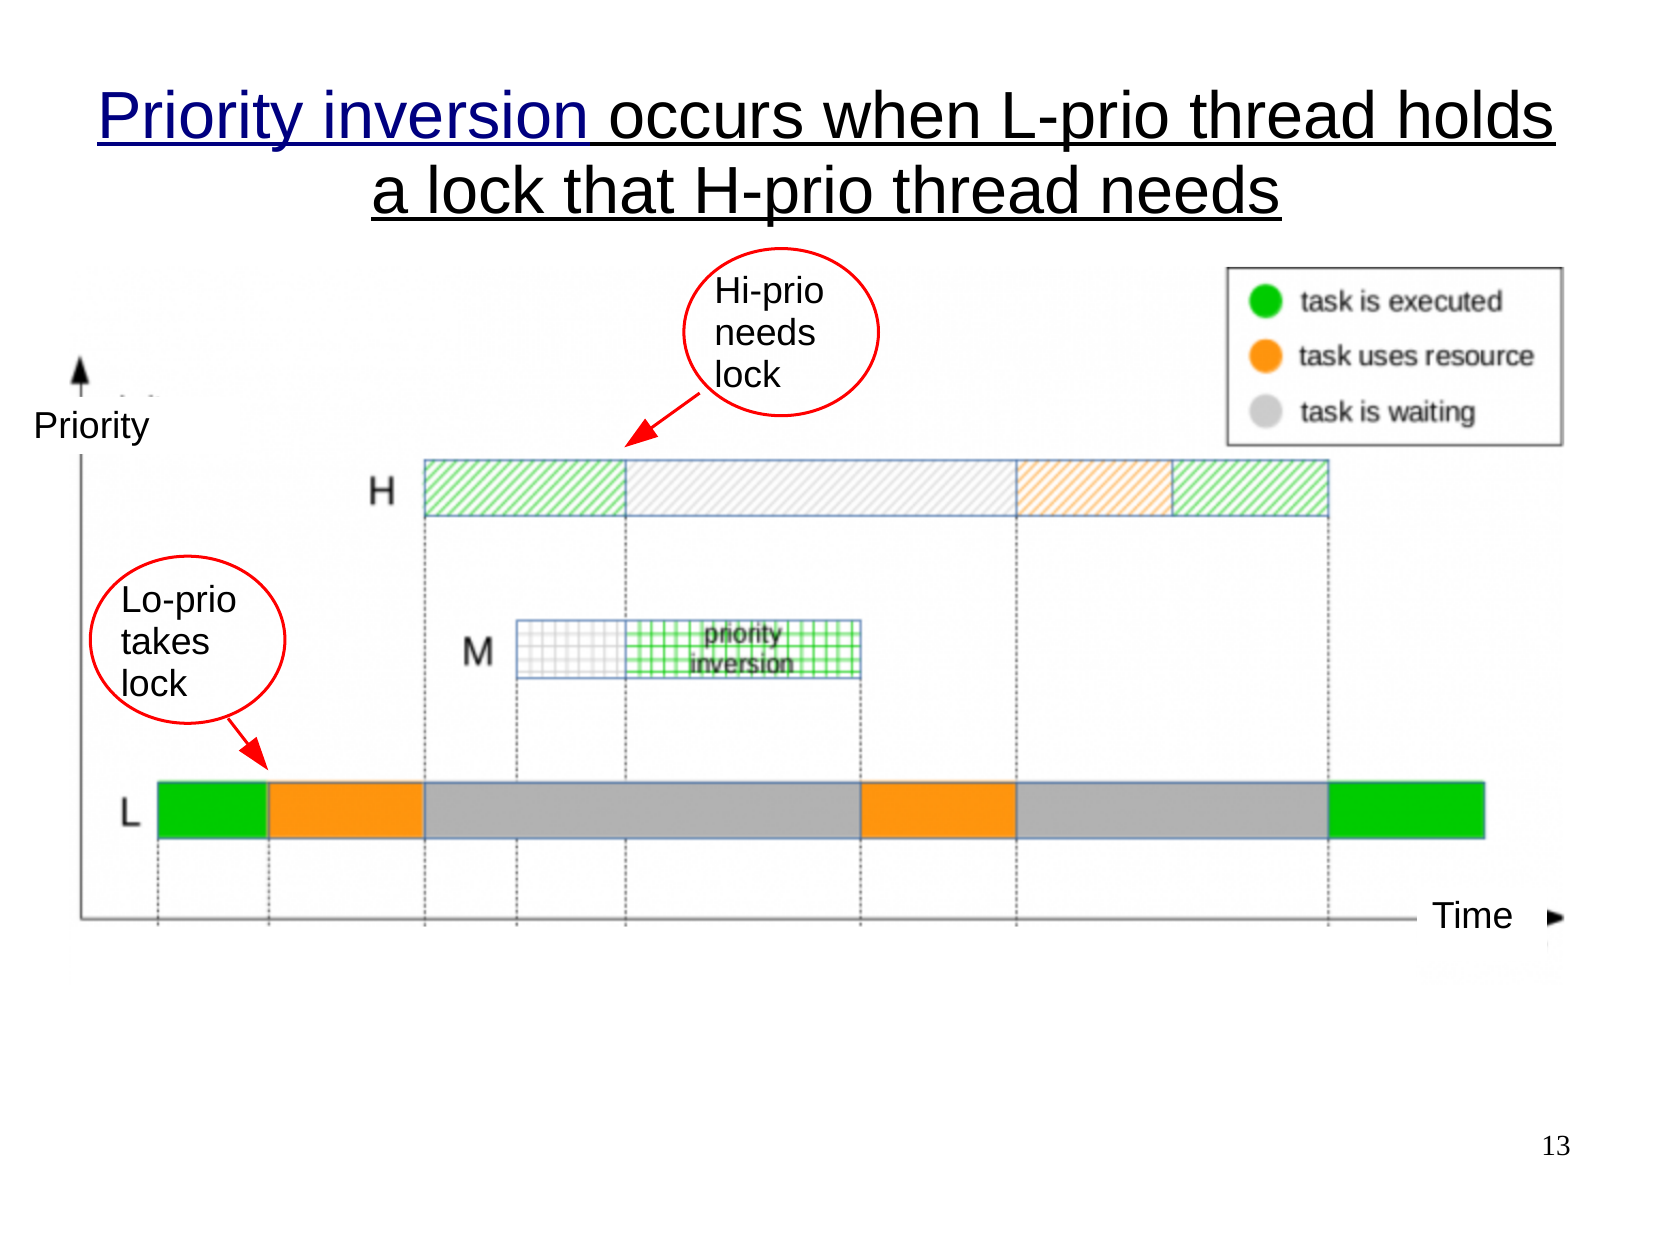

# Priority inversion occurs when L-prio thread holds a lock that H-prio thread needs
Hi-prio needs
lock
Priority
Lo-prio takes
lock
Time
13